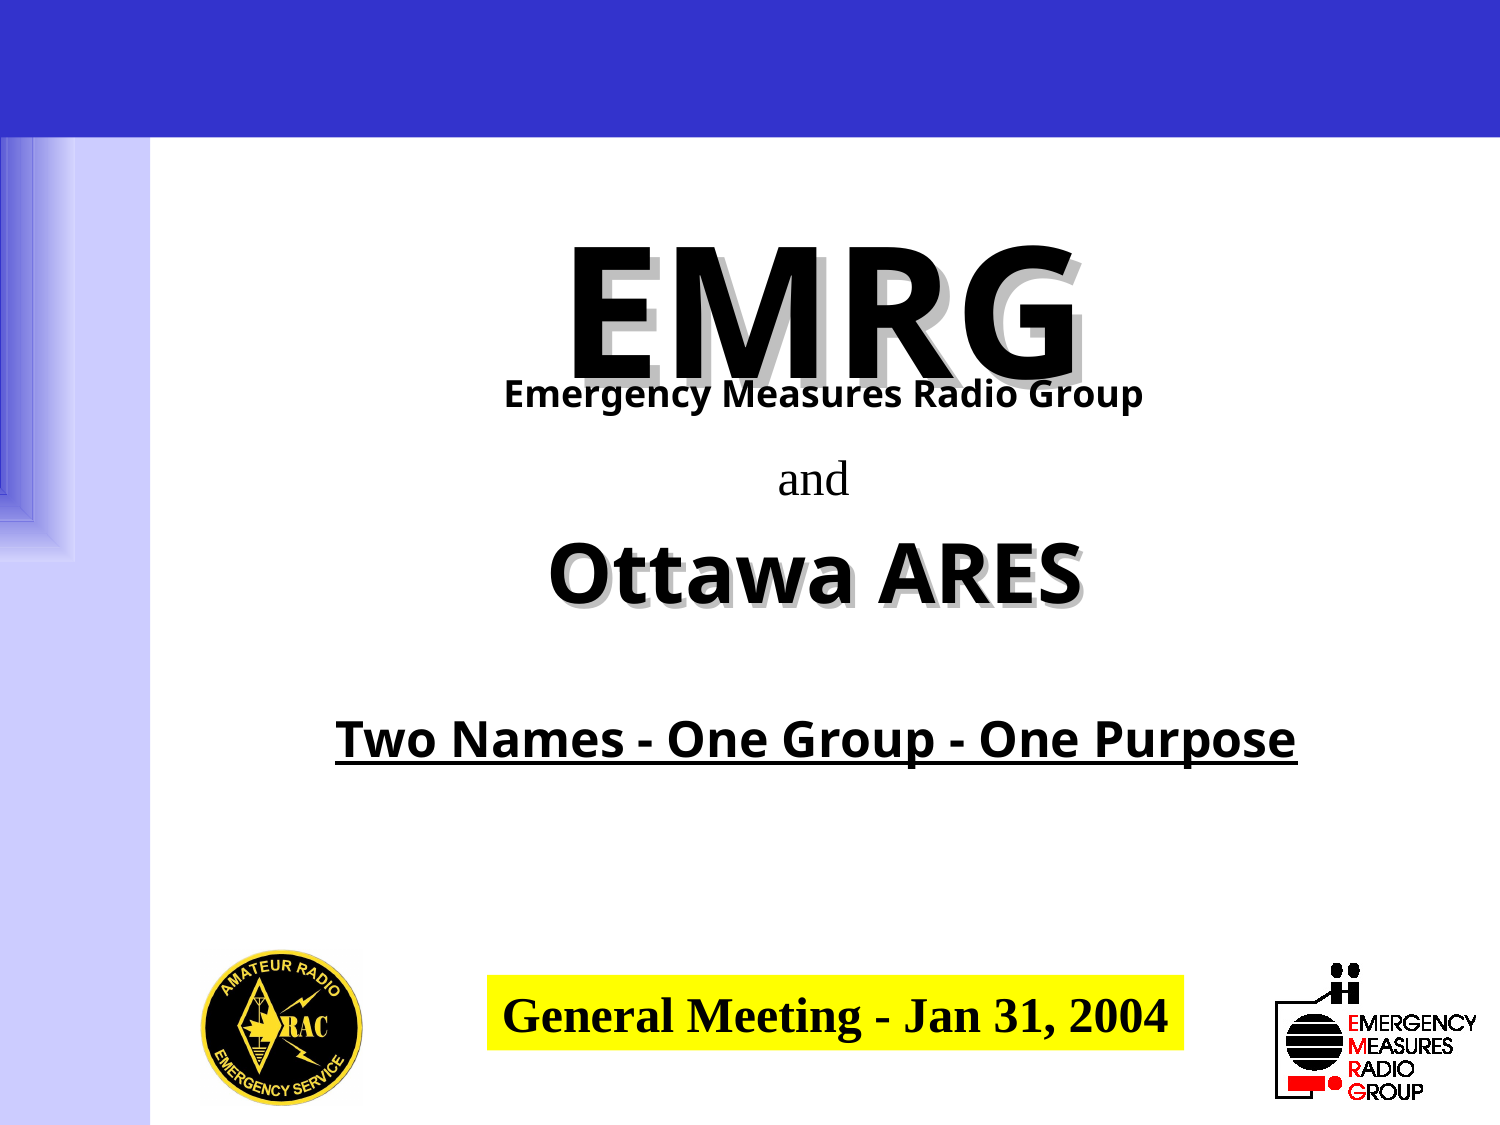

EMRG
Emergency Measures Radio Group
and
Ottawa ARES
Two Names - One Group - One Purpose
General Meeting - Jan 31, 2004